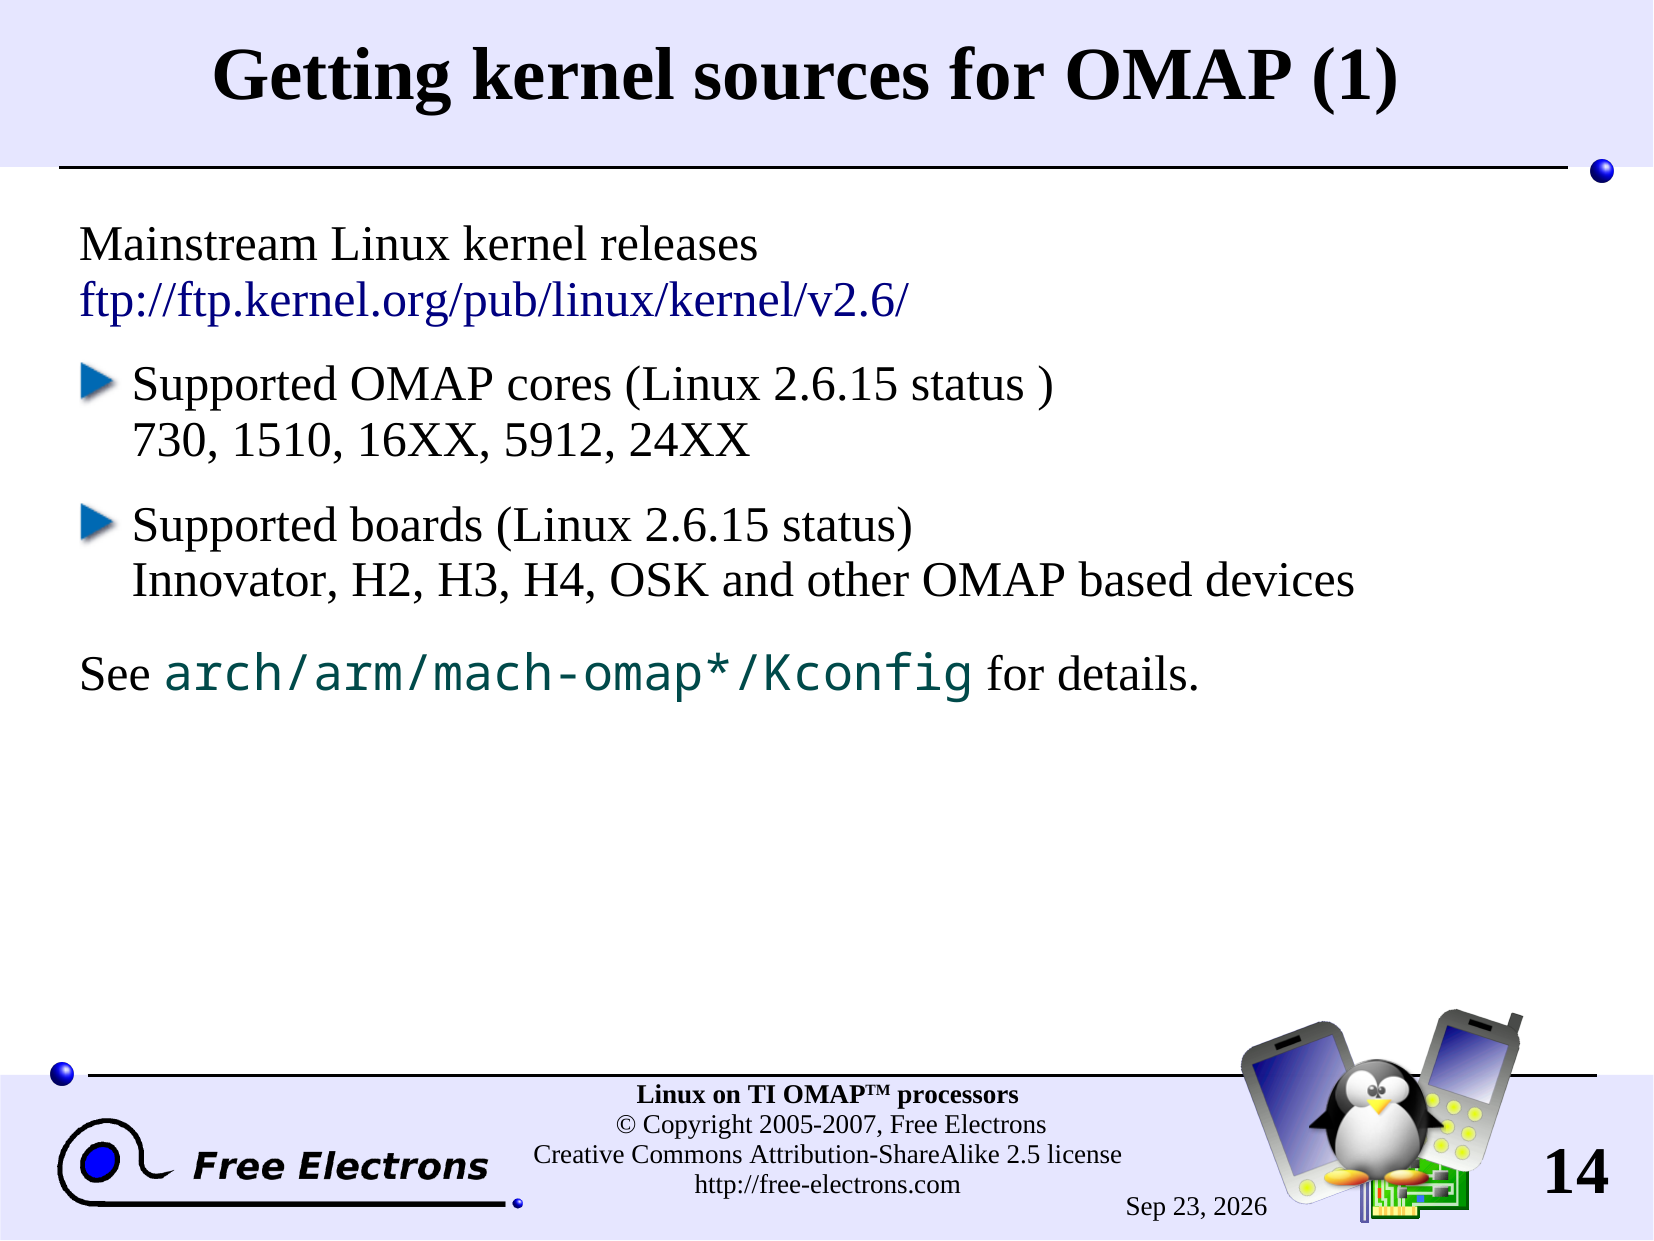

# Getting kernel sources for OMAP (1)
Mainstream Linux kernel releases
ftp://ftp.kernel.org/pub/linux/kernel/v2.6/
Supported OMAP cores (Linux 2.6.15 status )
730, 1510, 16XX, 5912, 24XX
Supported boards (Linux 2.6.15 status)
Innovator, H2, H3, H4, OSK and other OMAP based devices
See arch/arm/mach-omap*/Kconfig for details.